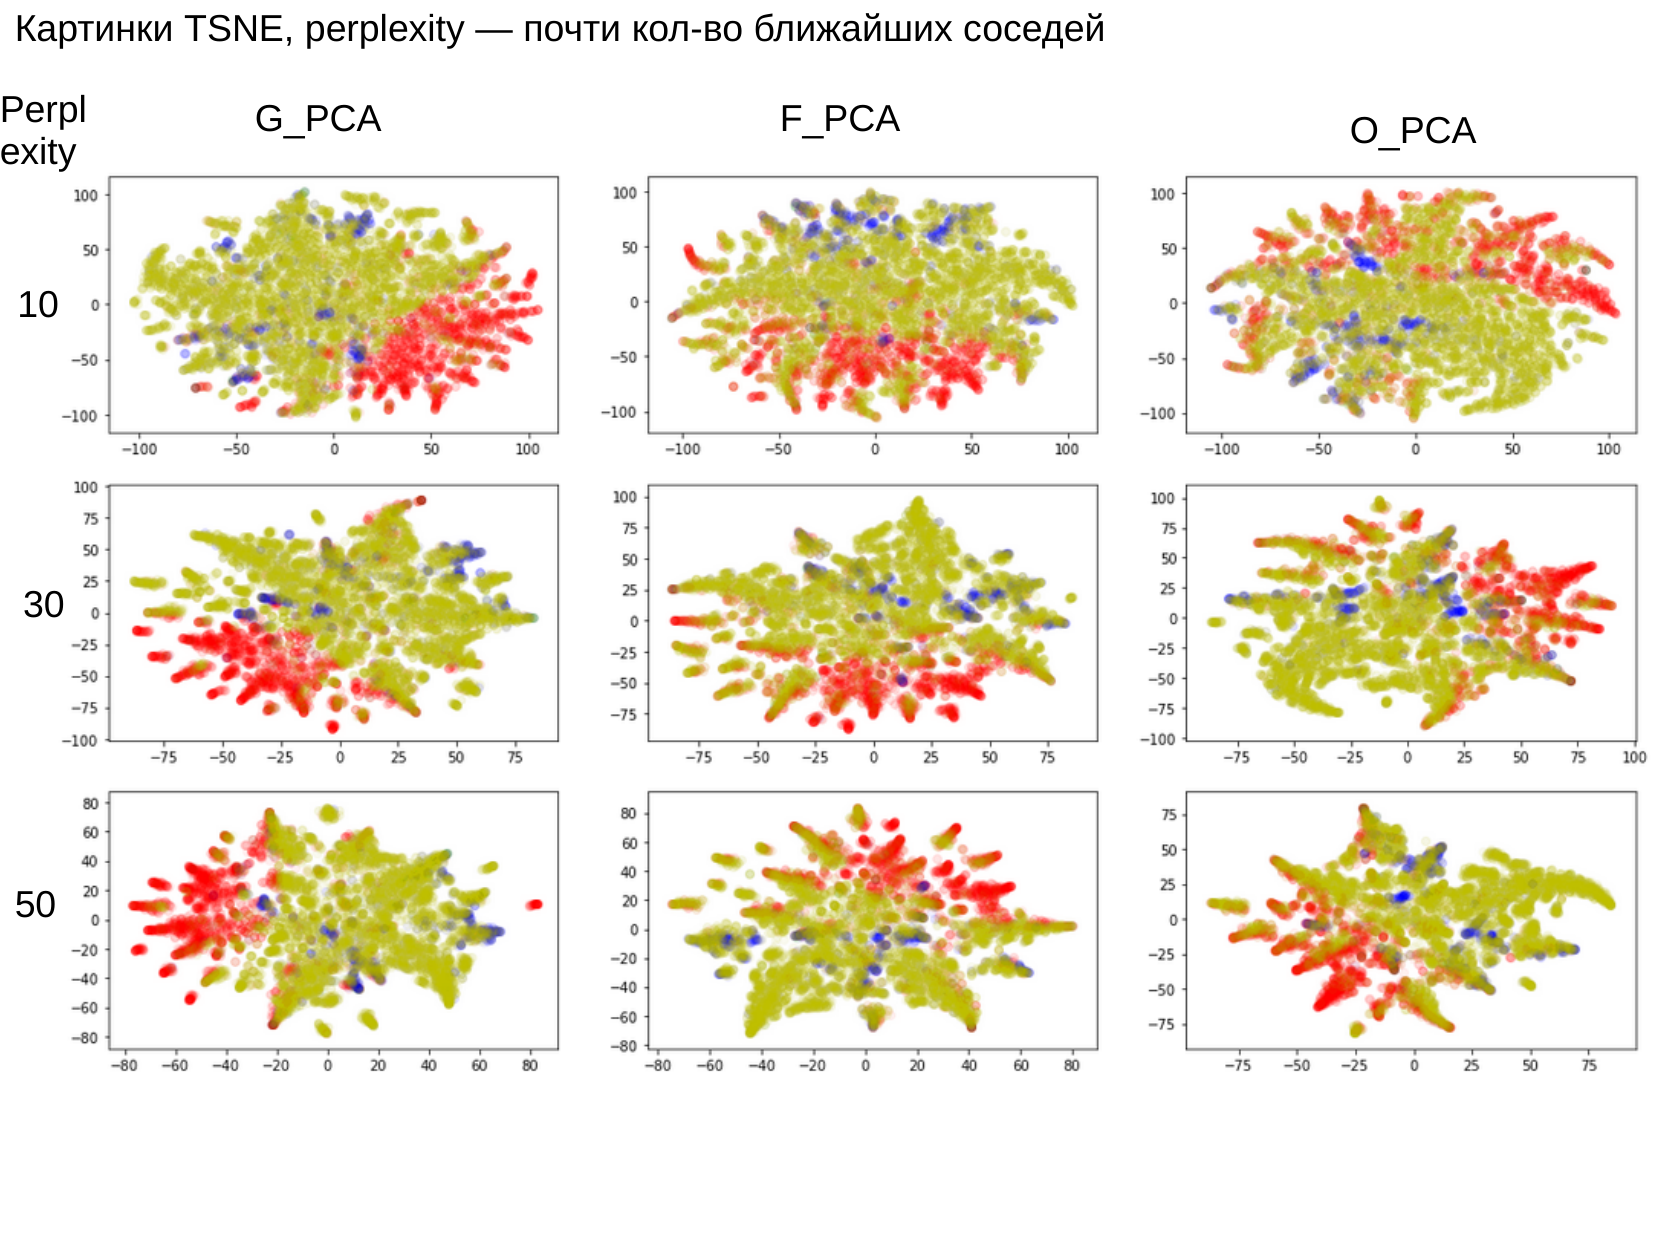

Картинки TSNE, perplexity — почти кол-во ближайших соседей
Perplexity
G_PCA
F_PCA
O_PCA
10
30
50